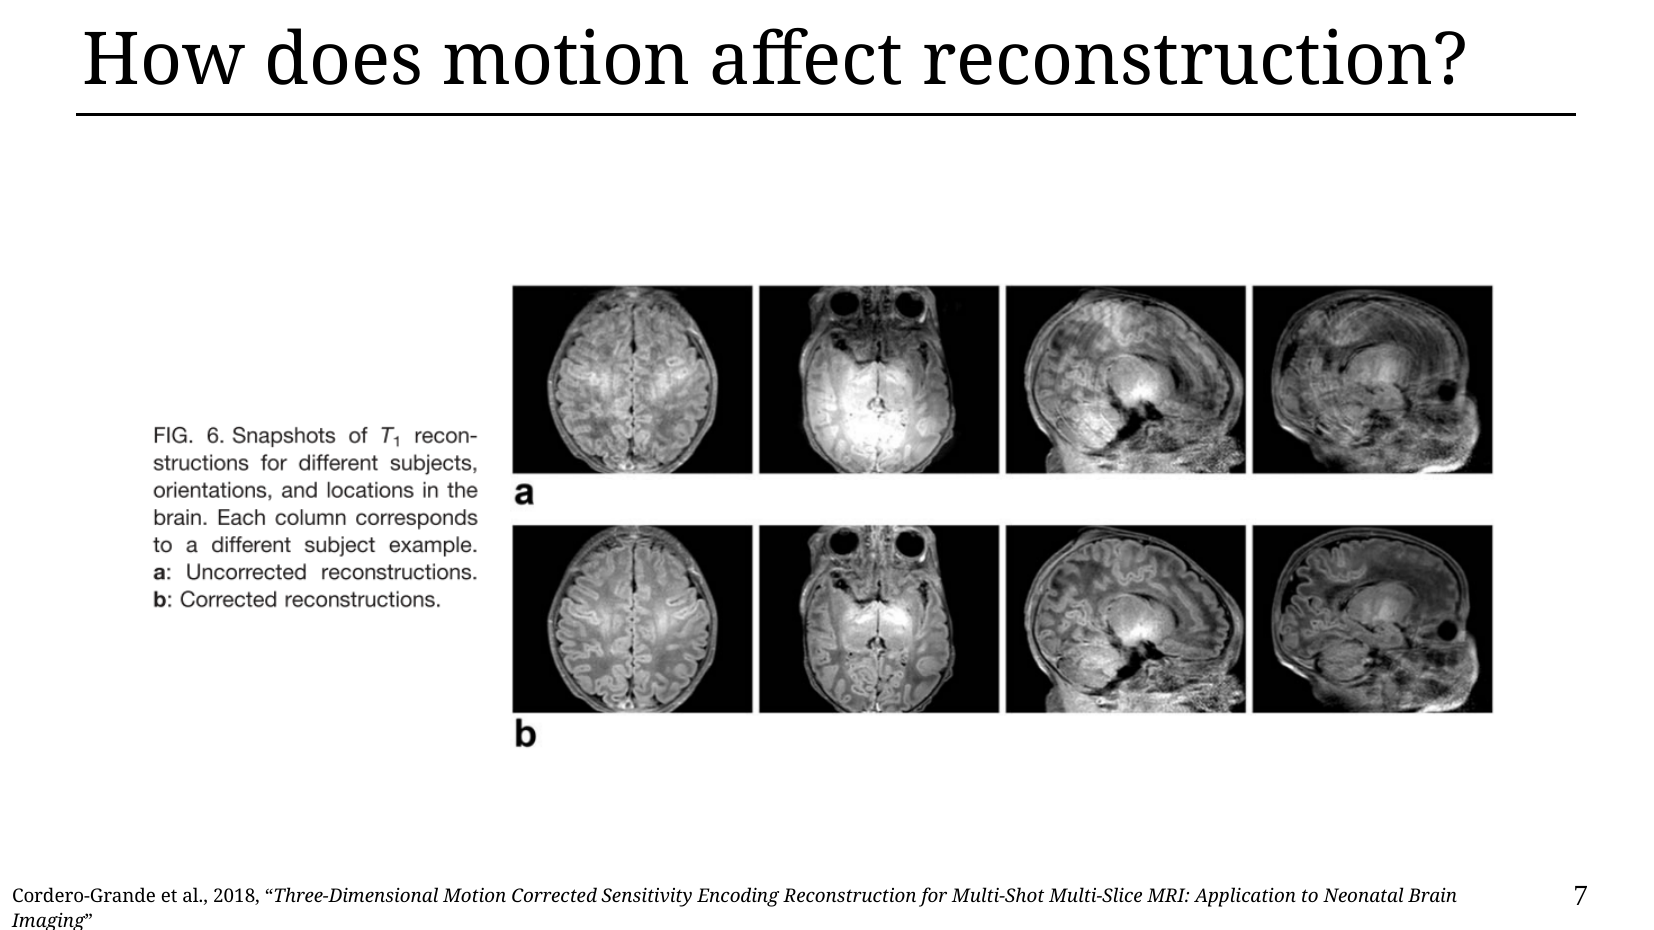

# How does motion affect reconstruction?
Cordero-Grande et al., 2018, “Three-Dimensional Motion Corrected Sensitivity Encoding Reconstruction for Multi-Shot Multi-Slice MRI: Application to Neonatal Brain Imaging”